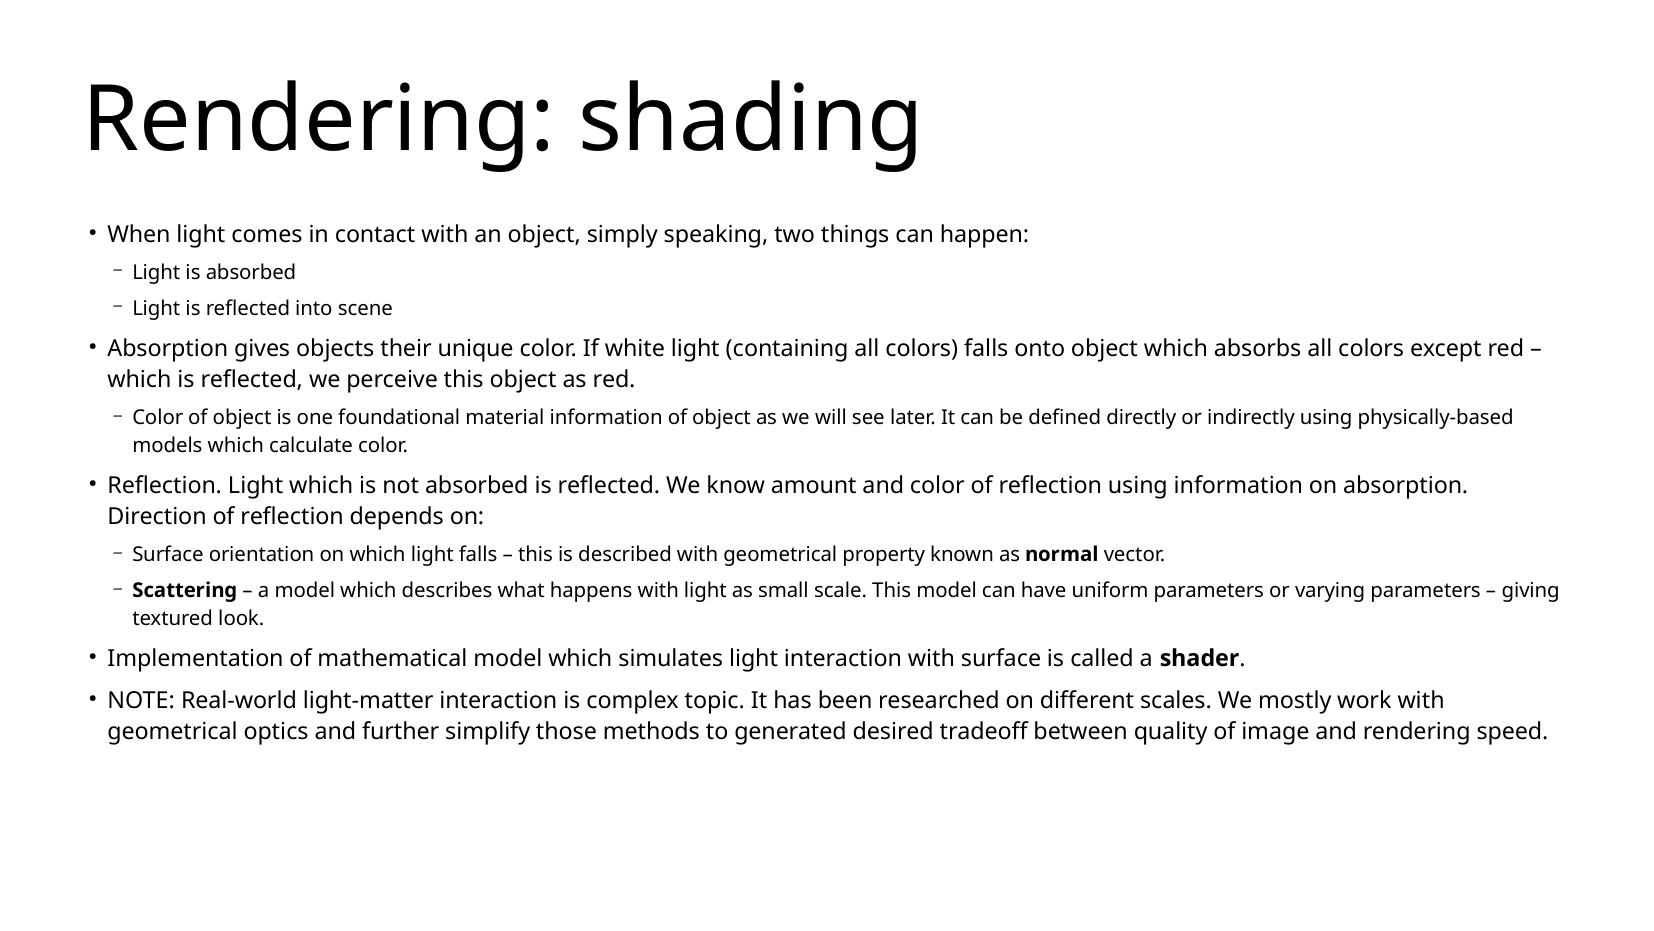

# Rendering: shading
When light comes in contact with an object, simply speaking, two things can happen:
Light is absorbed
Light is reflected into scene
Absorption gives objects their unique color. If white light (containing all colors) falls onto object which absorbs all colors except red – which is reflected, we perceive this object as red.
Color of object is one foundational material information of object as we will see later. It can be defined directly or indirectly using physically-based models which calculate color.
Reflection. Light which is not absorbed is reflected. We know amount and color of reflection using information on absorption. Direction of reflection depends on:
Surface orientation on which light falls – this is described with geometrical property known as normal vector.
Scattering – a model which describes what happens with light as small scale. This model can have uniform parameters or varying parameters – giving textured look.
Implementation of mathematical model which simulates light interaction with surface is called a shader.
NOTE: Real-world light-matter interaction is complex topic. It has been researched on different scales. We mostly work with geometrical optics and further simplify those methods to generated desired tradeoff between quality of image and rendering speed.